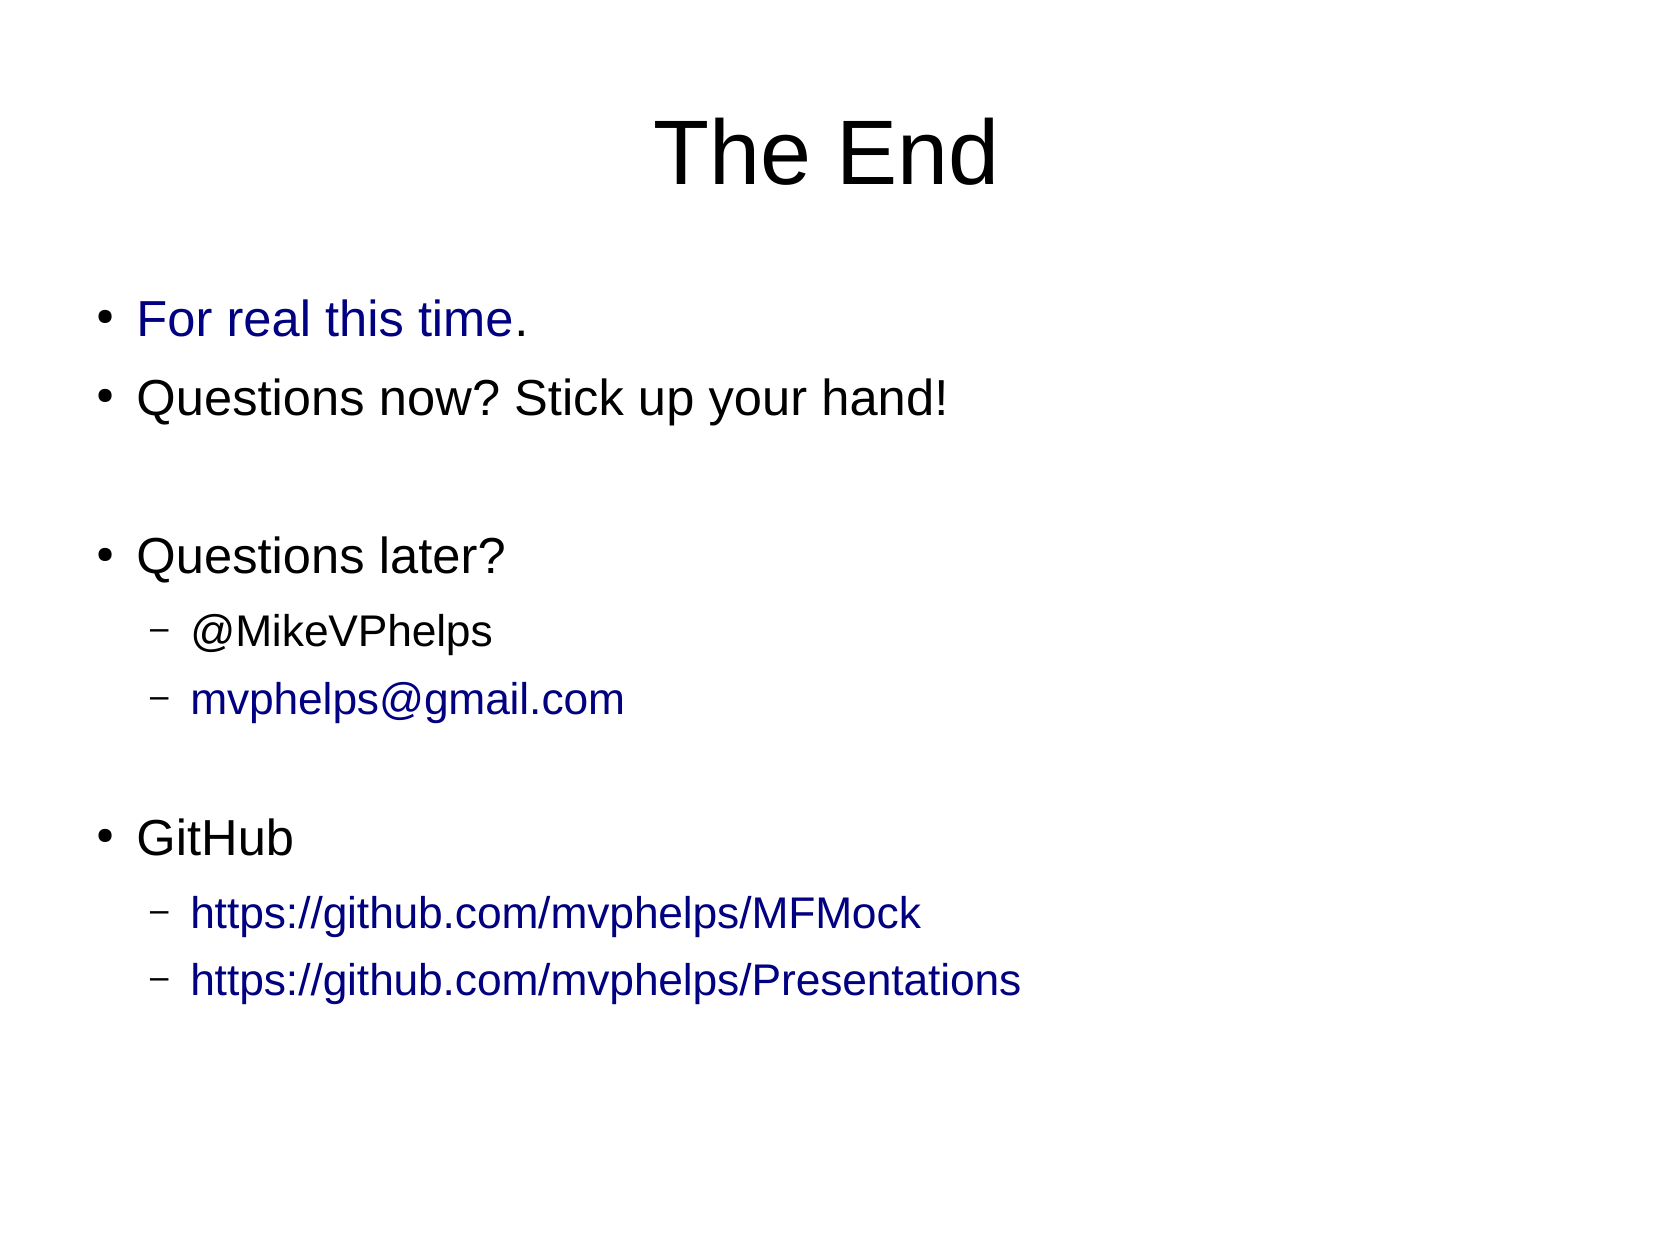

# The End
For real this time.
Questions now? Stick up your hand!
Questions later?
@MikeVPhelps
mvphelps@gmail.com
GitHub
https://github.com/mvphelps/MFMock
https://github.com/mvphelps/Presentations